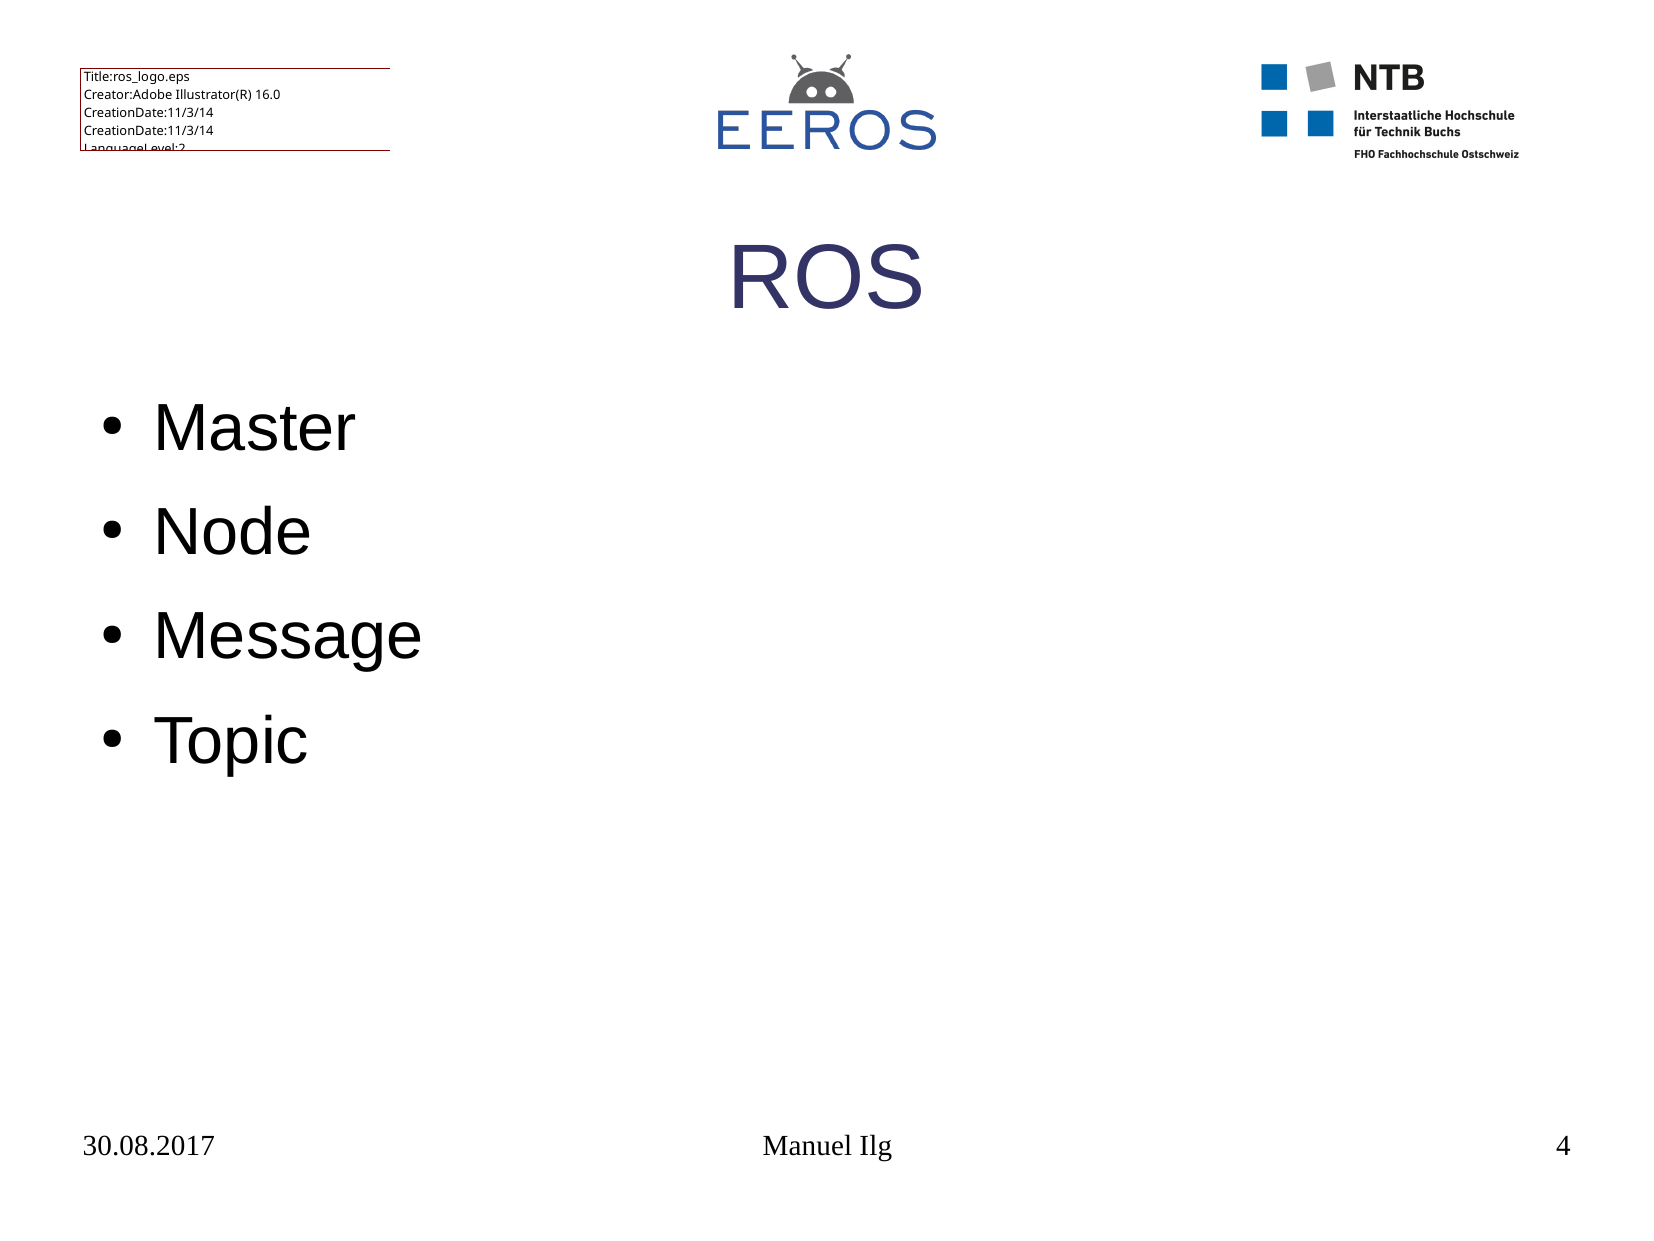

# ROS
Master
Node
Message
Topic
13.02.2017
Manuel Ilg
4